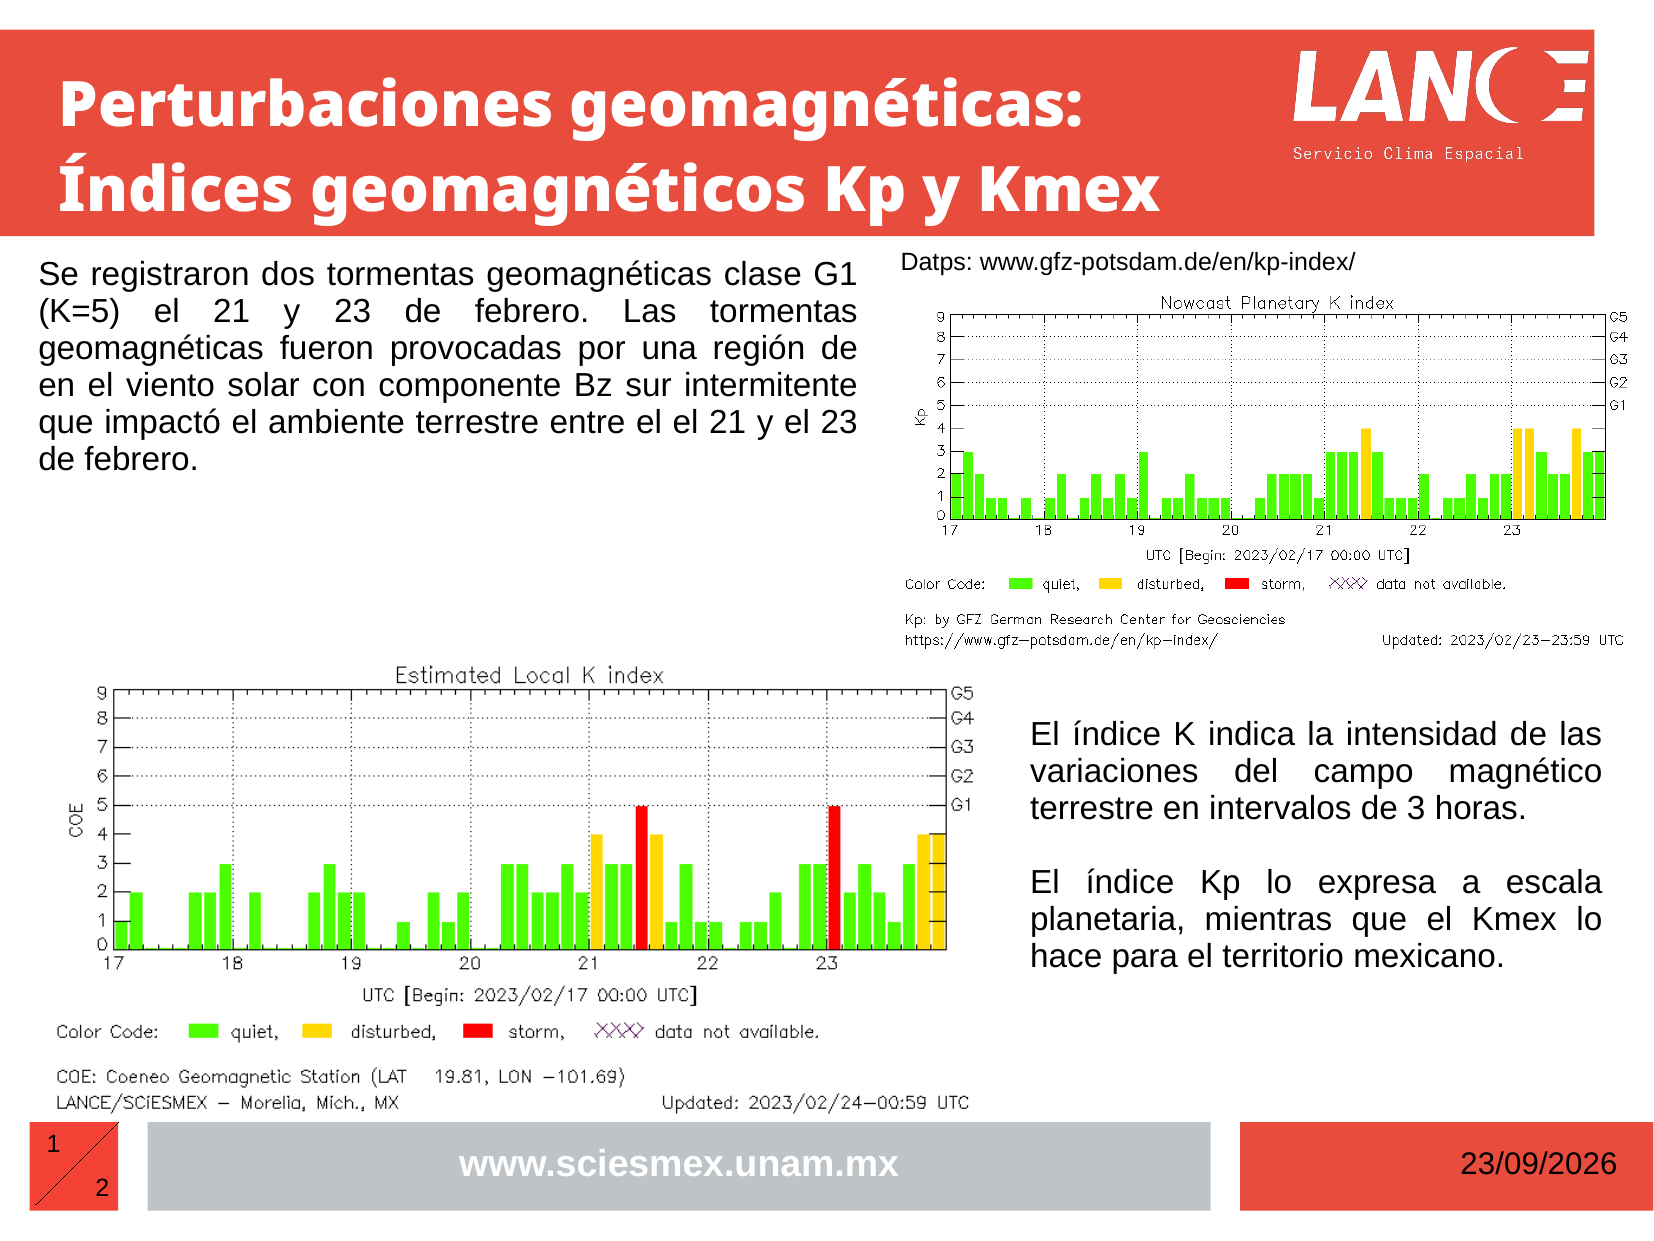

# Perturbaciones geomagnéticas: Índices geomagnéticos Kp y Kmex
Datps: www.gfz-potsdam.de/en/kp-index/
Se registraron dos tormentas geomagnéticas clase G1 (K=5) el 21 y 23 de febrero. Las tormentas geomagnéticas fueron provocadas por una región de en el viento solar con componente Bz sur intermitente que impactó el ambiente terrestre entre el el 21 y el 23 de febrero.
El índice K indica la intensidad de las variaciones del campo magnético terrestre en intervalos de 3 horas.
El índice Kp lo expresa a escala planetaria, mientras que el Kmex lo hace para el territorio mexicano.
www.sciesmex.unam.mx
2